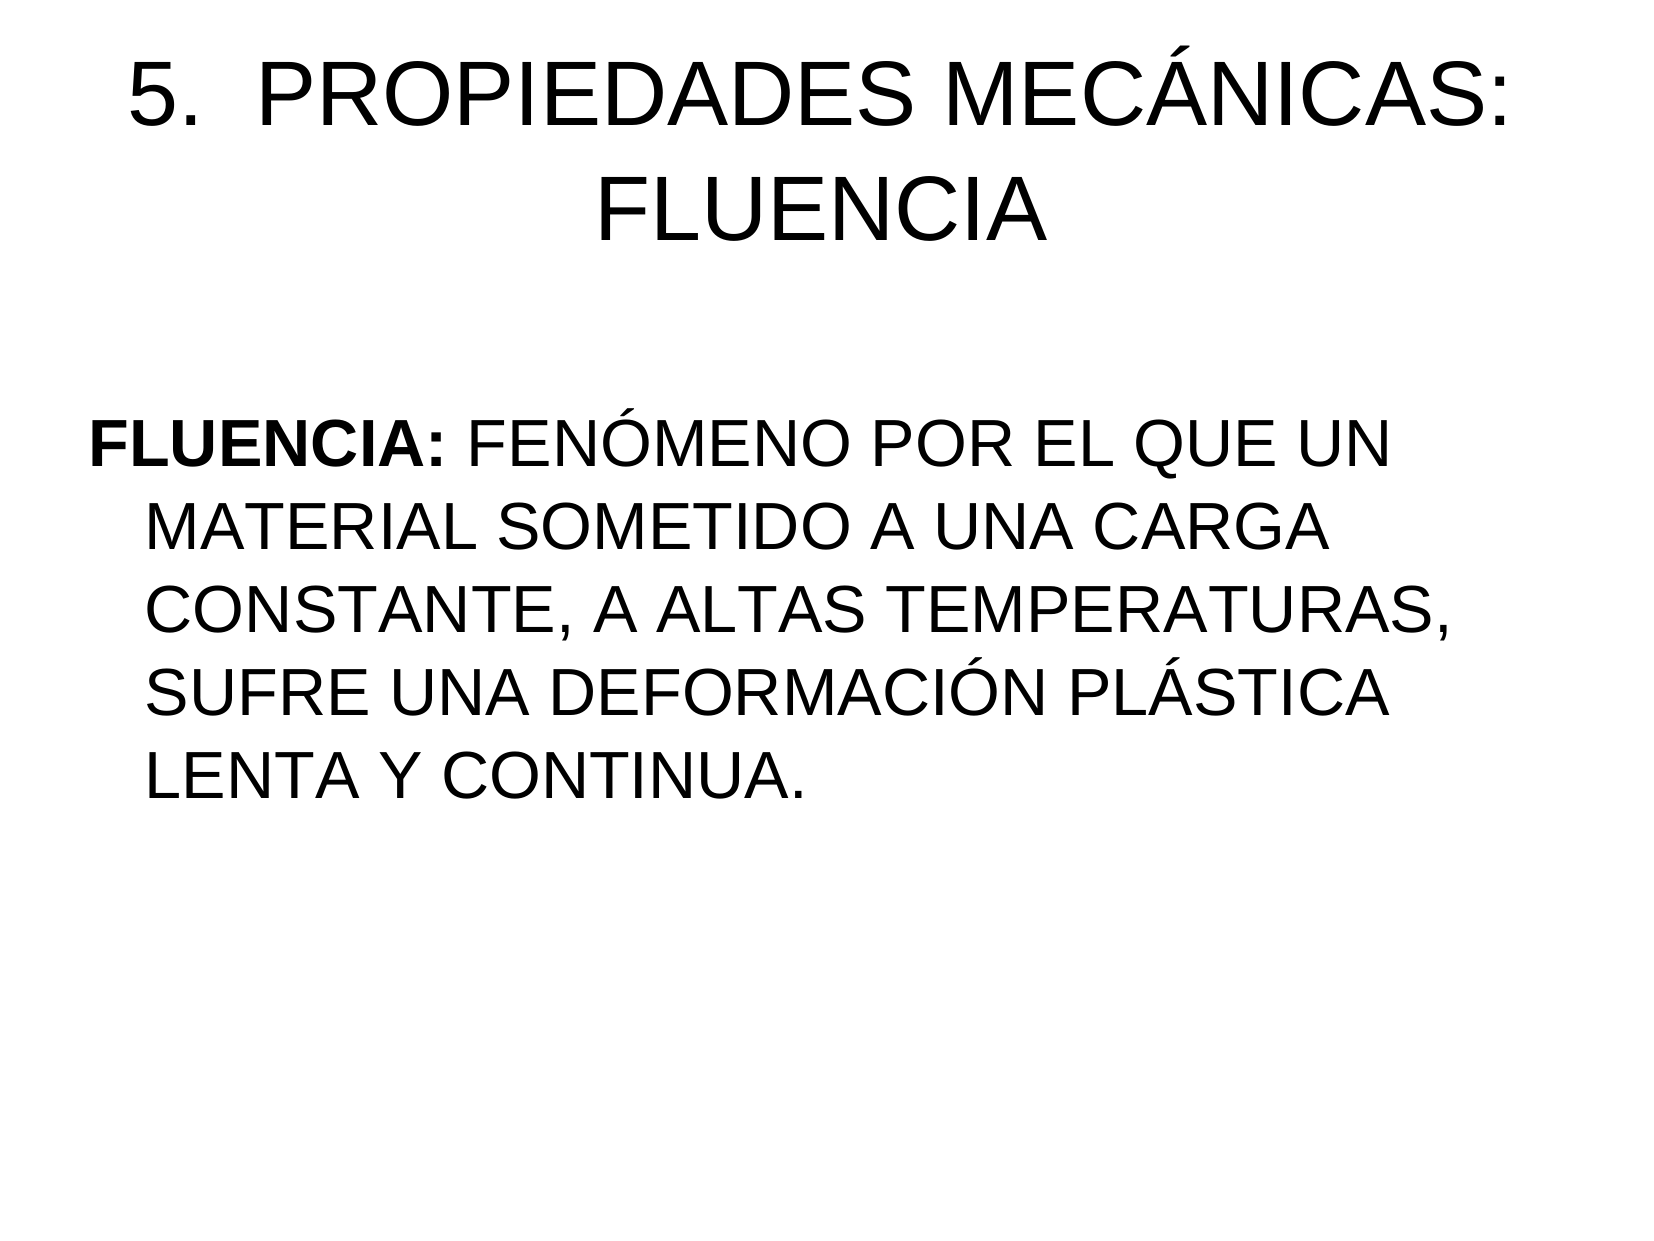

5. PROPIEDADES MECÁNICAS: FLUENCIA
# FLUENCIA: FENÓMENO POR EL QUE UN MATERIAL SOMETIDO A UNA CARGA CONSTANTE, A ALTAS TEMPERATURAS, SUFRE UNA DEFORMACIÓN PLÁSTICA LENTA Y CONTINUA.